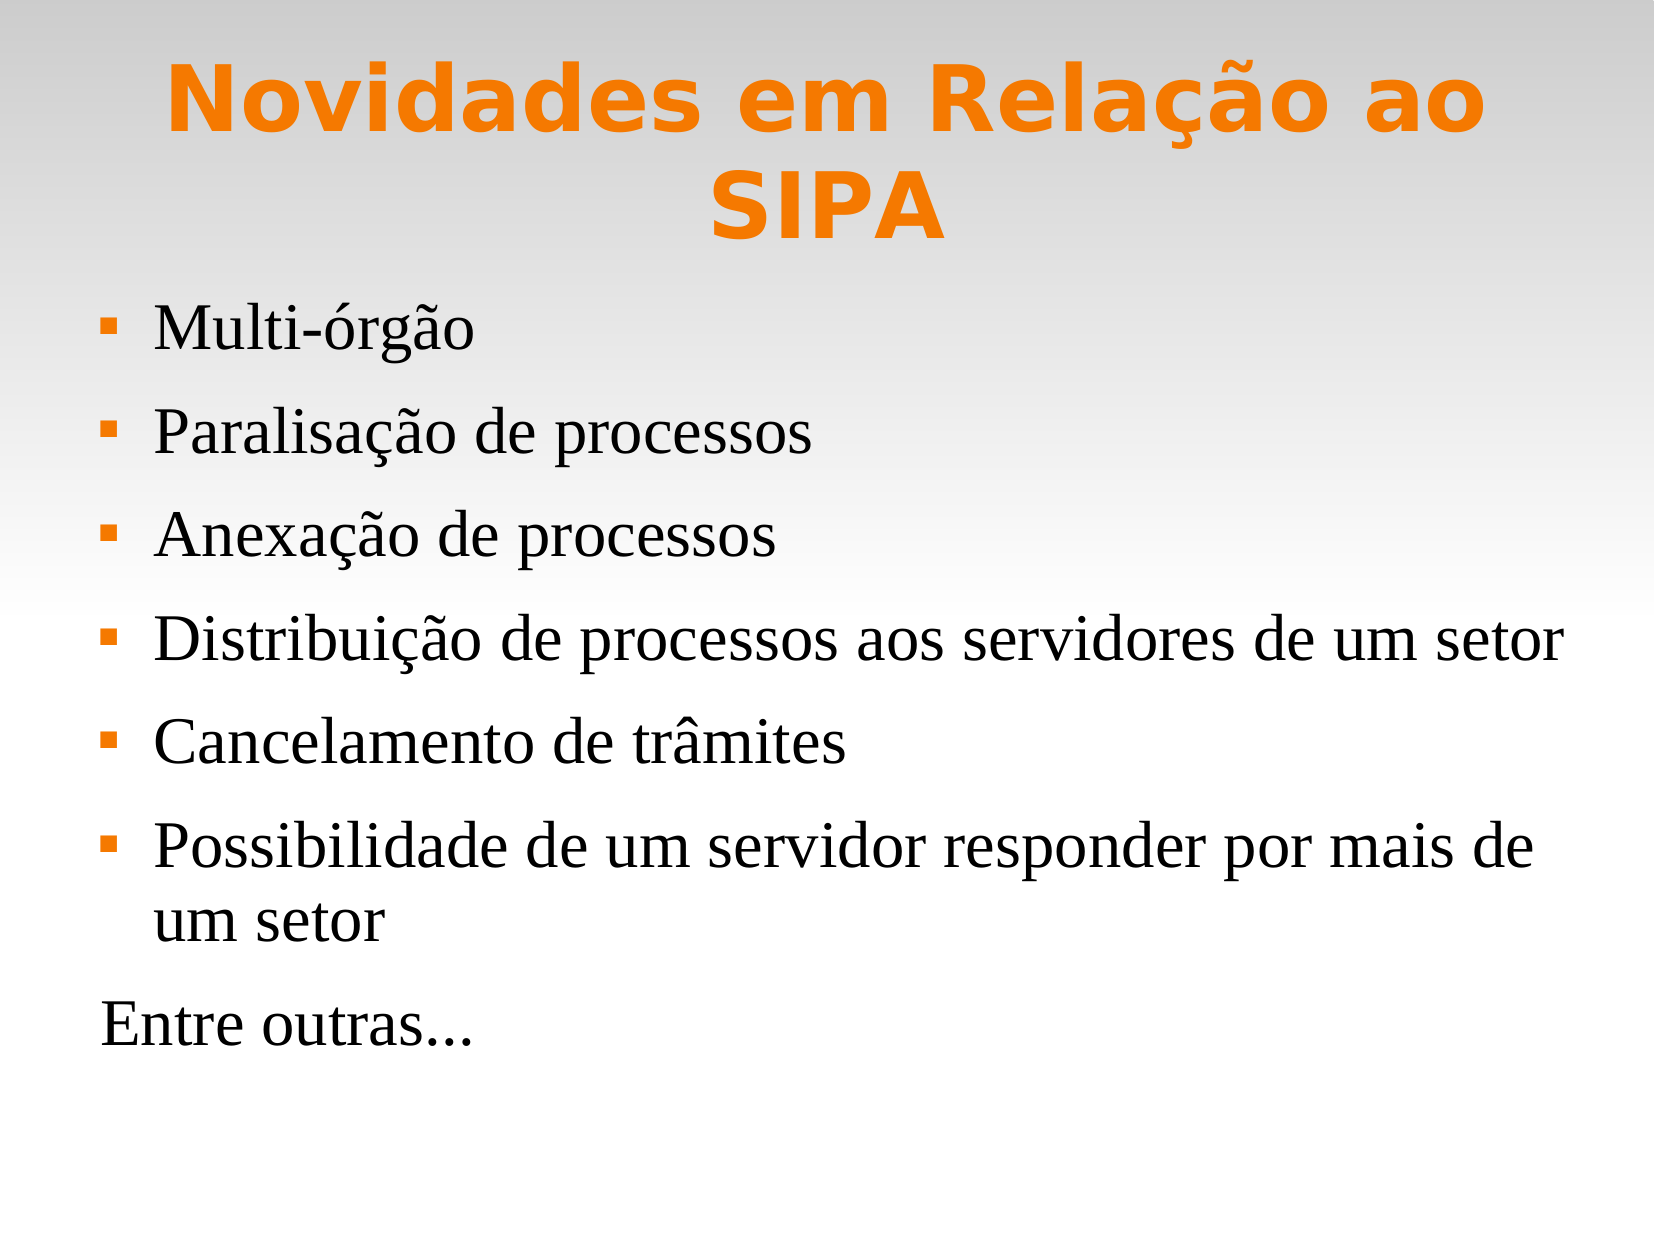

# Novidades em Relação ao SIPA
Multi-órgão
Paralisação de processos
Anexação de processos
Distribuição de processos aos servidores de um setor
Cancelamento de trâmites
Possibilidade de um servidor responder por mais de um setor
Entre outras...